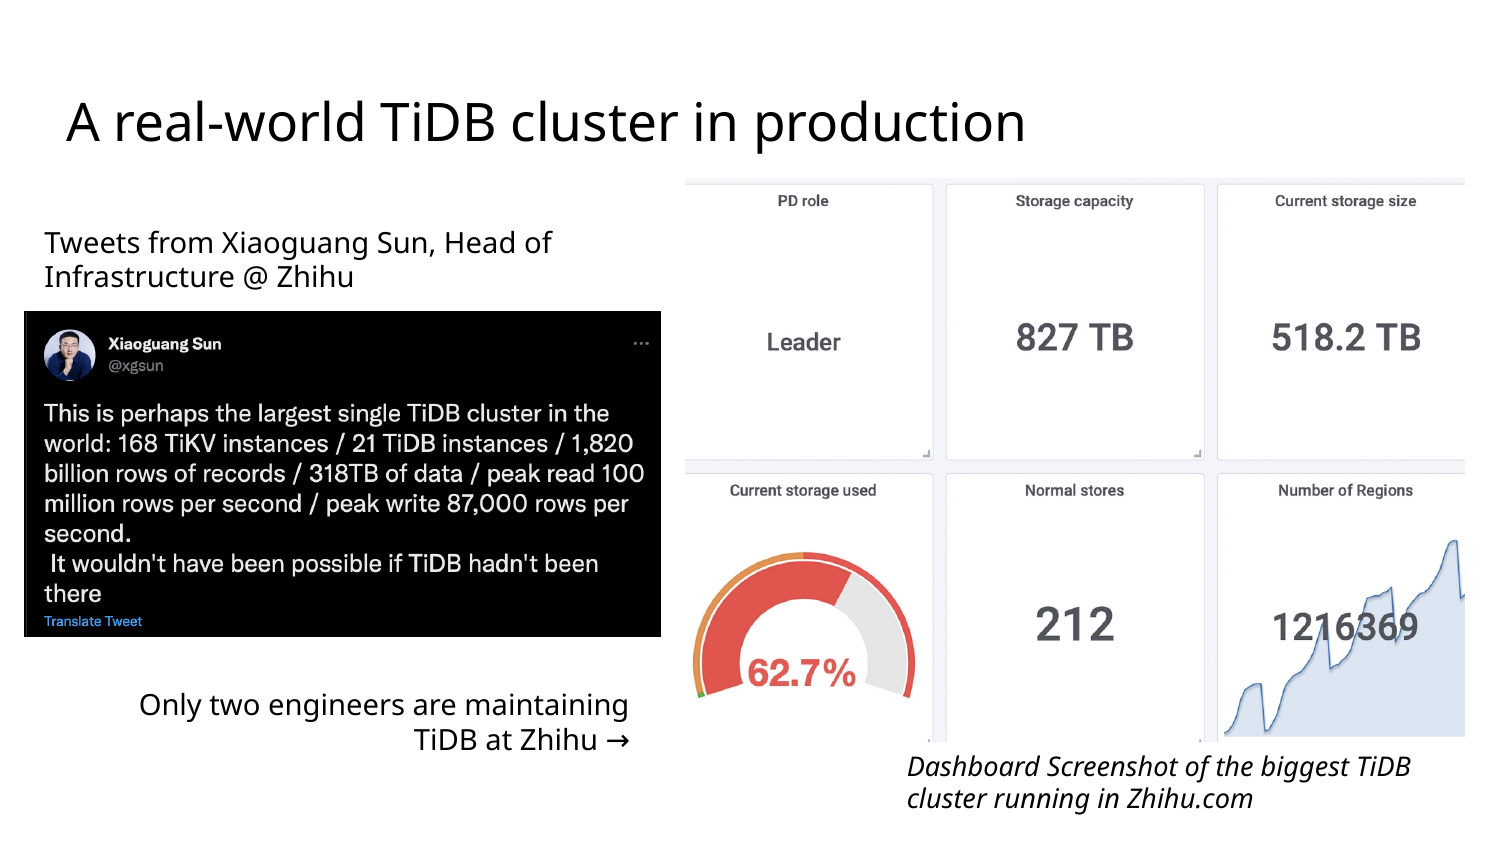

# A real-world TiDB cluster in production
Tweets from Xiaoguang Sun, Head of Infrastructure @ Zhihu
Only two engineers are maintaining TiDB at Zhihu →
Dashboard Screenshot of the biggest TiDB cluster running in Zhihu.com